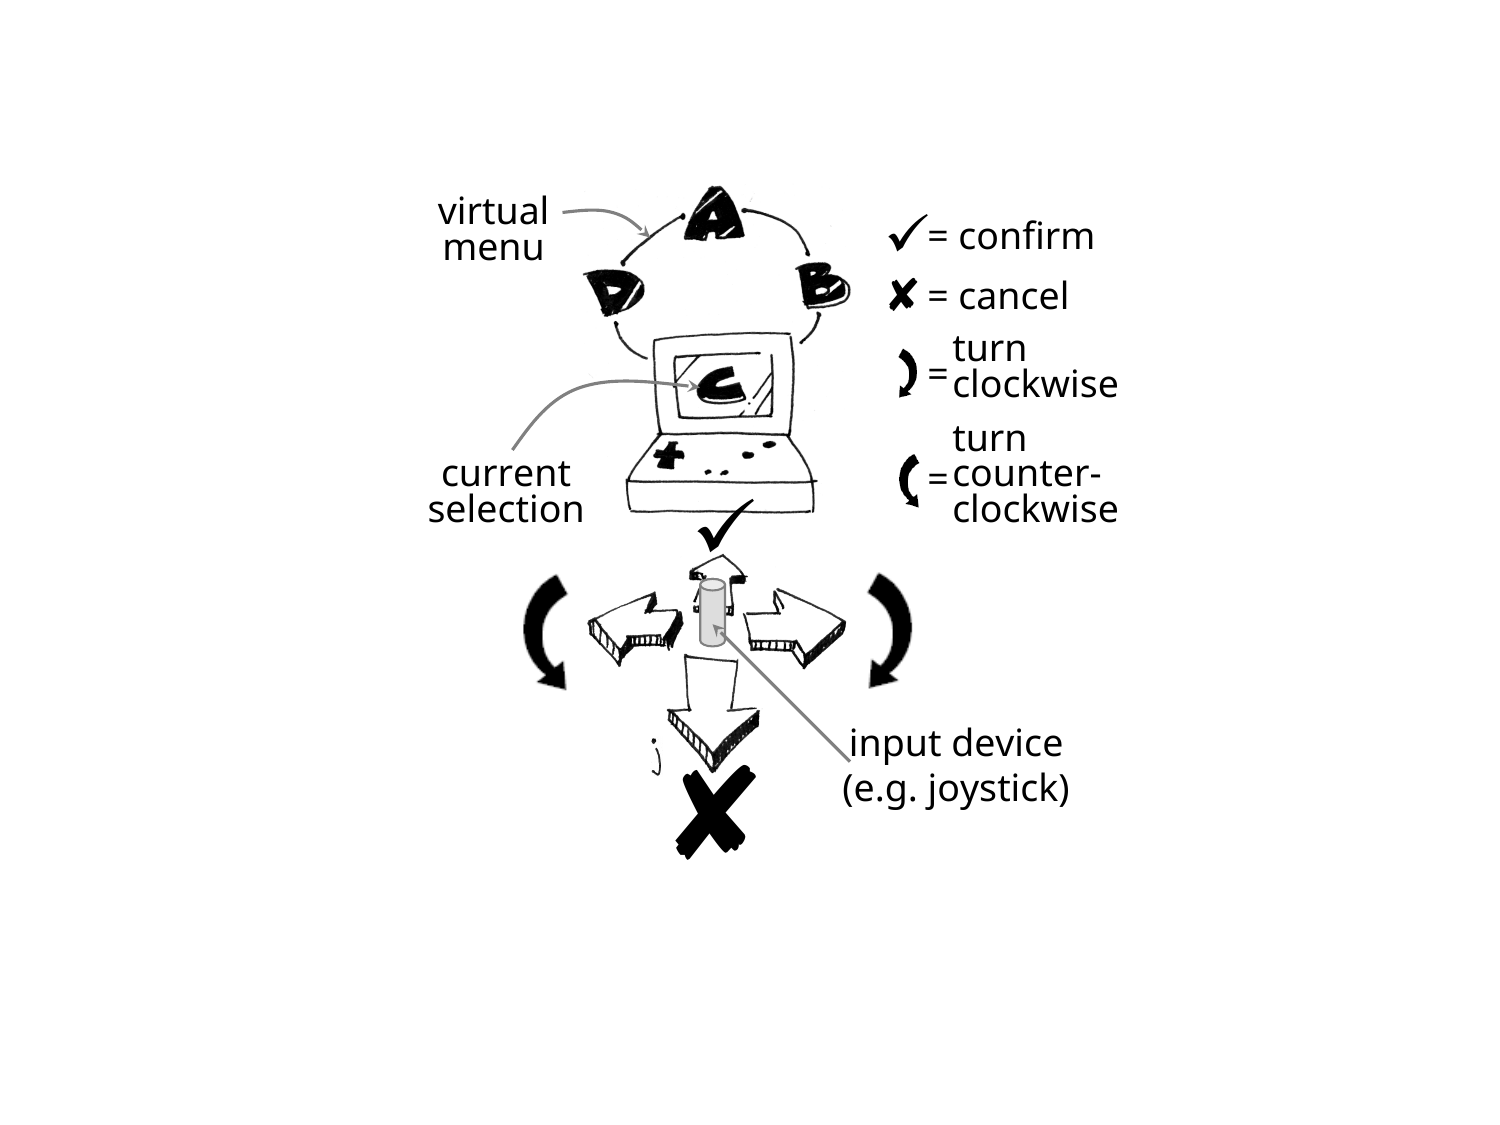

virtual menu
= confirm
= cancel
=
=


turn clockwise
turn counter-clockwise
current selection


input device (e.g. joystick)